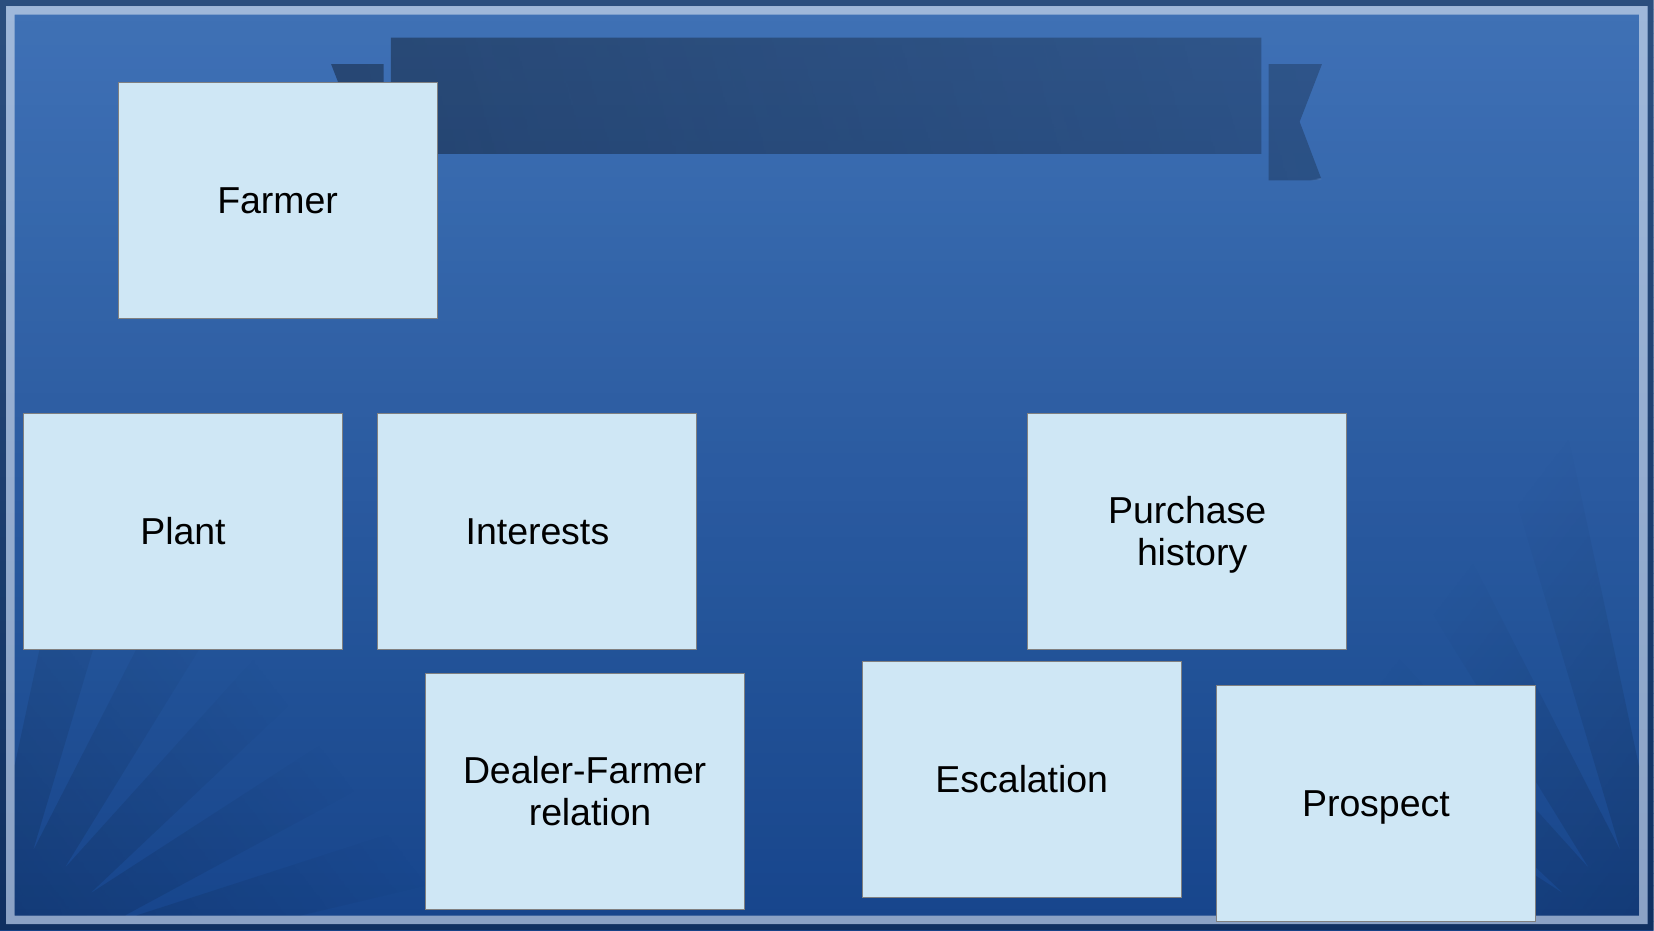

#
Farmer
Plant
Interests
Purchase
 history
Escalation
Dealer-Farmer
 relation
Prospect